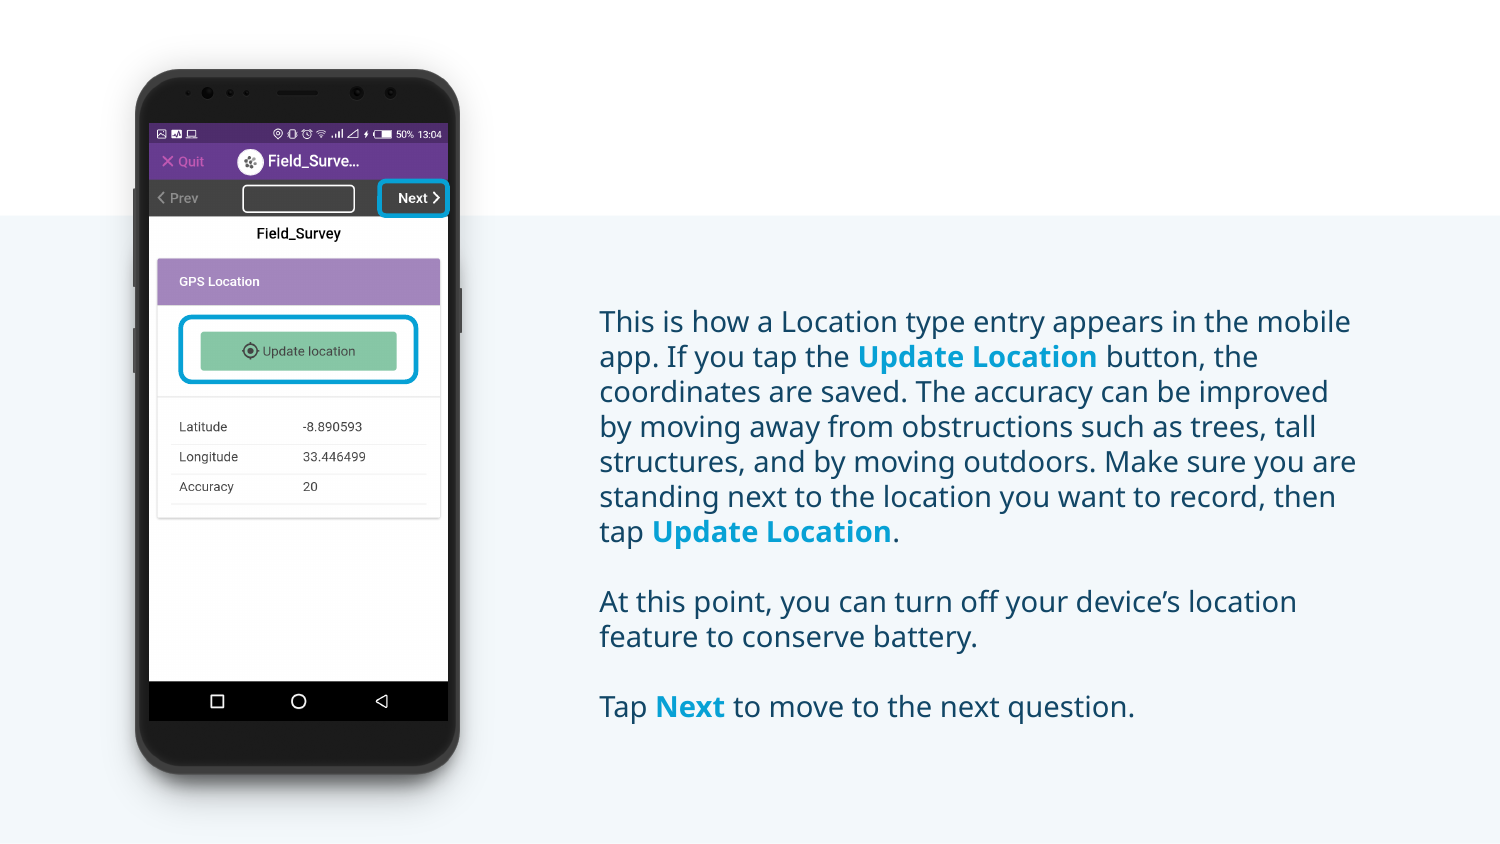

This is how a Location type entry appears in the mobile app. If you tap the Update Location button, the coordinates are saved. The accuracy can be improved by moving away from obstructions such as trees, tall structures, and by moving outdoors. Make sure you are standing next to the location you want to record, then tap Update Location.
At this point, you can turn off your device’s location feature to conserve battery.
Tap Next to move to the next question.